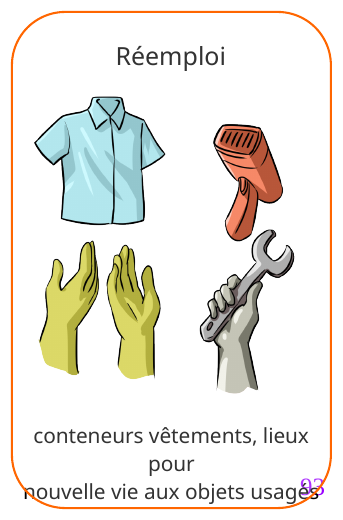

Réemploi
conteneurs vêtements, lieux pour
nouvelle vie aux objets usagés
93